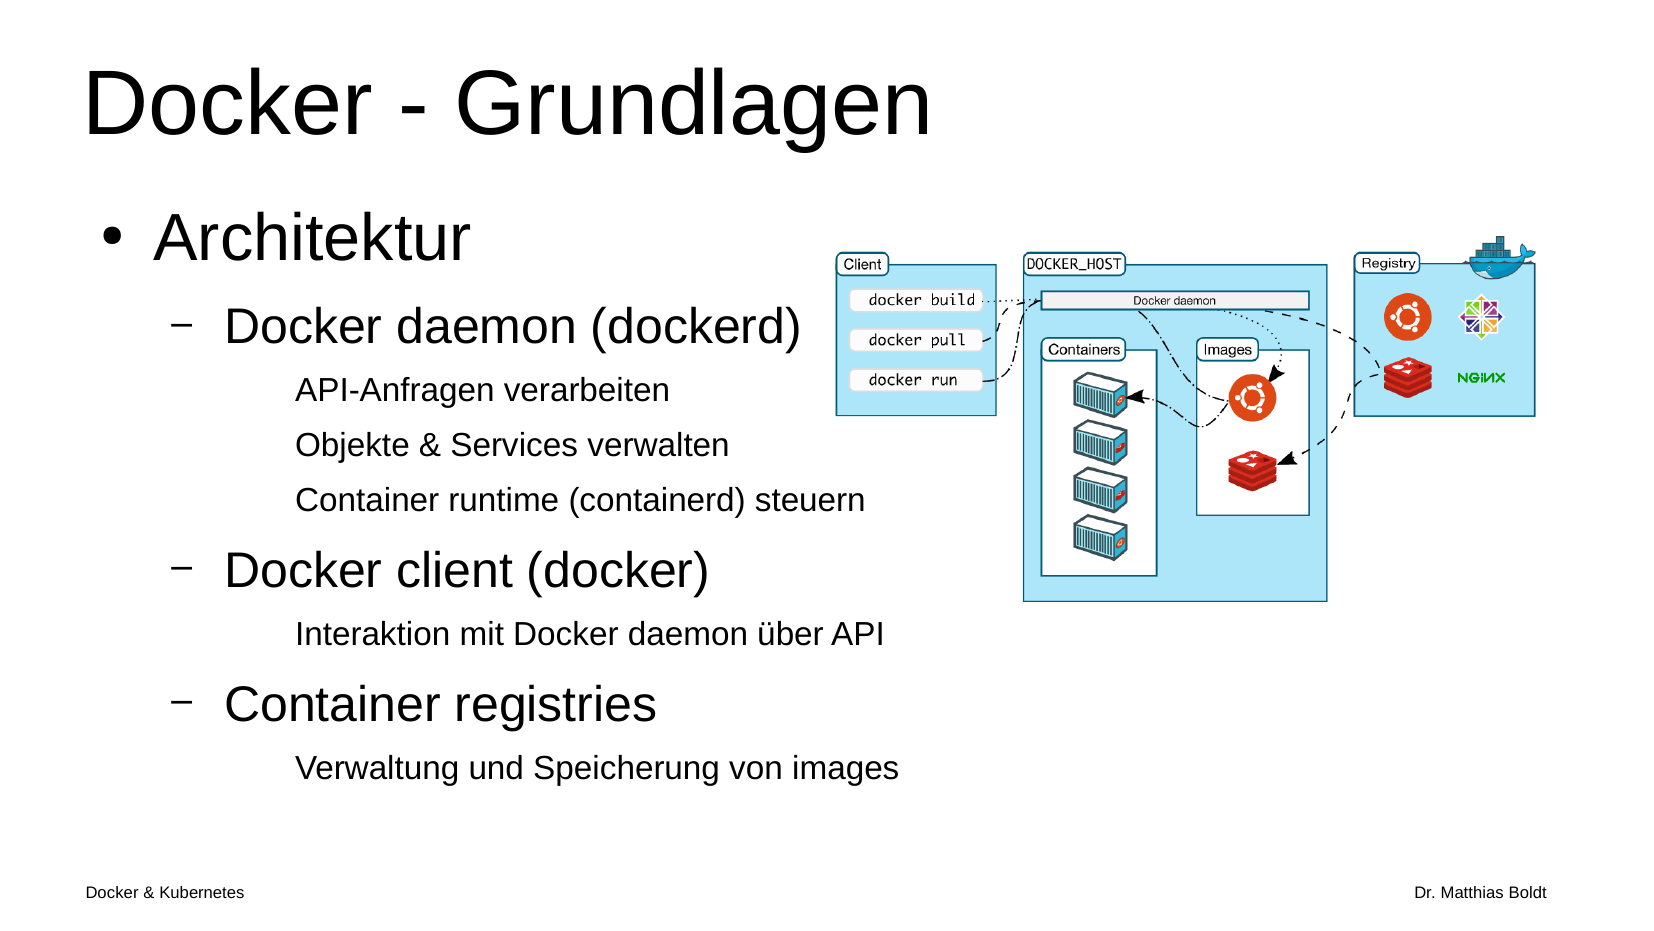

# Docker - Grundlagen
Architektur
Docker daemon (dockerd)
API-Anfragen verarbeiten
Objekte & Services verwalten
Container runtime (containerd) steuern
Docker client (docker)
Interaktion mit Docker daemon über API
Container registries
Verwaltung und Speicherung von images
Docker & Kubernetes																Dr. Matthias Boldt